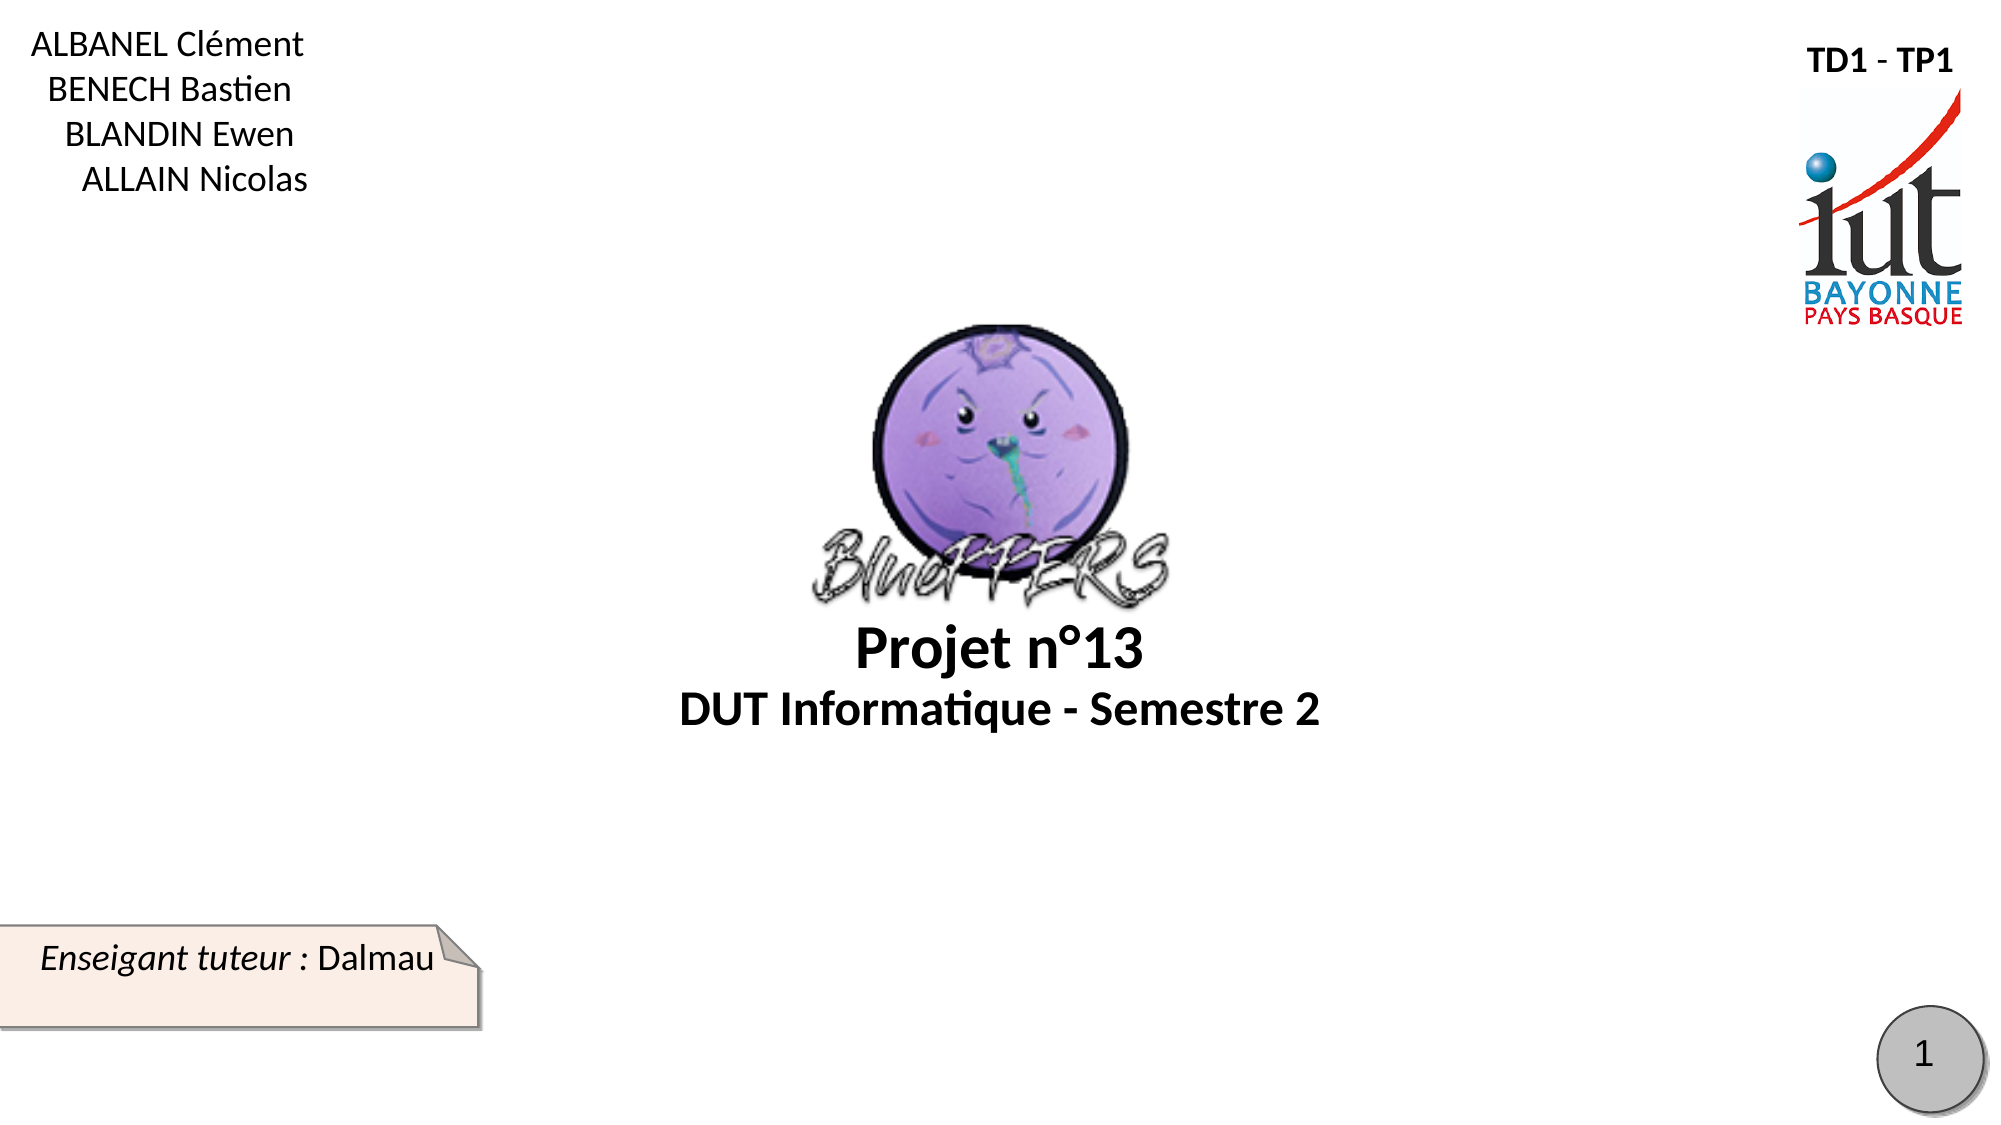

ALBANEL Clément
 BENECH Bastien
 BLANDIN Ewen
 ALLAIN Nicolas
TD1 - TP1
Projet n°13
DUT Informatique - Semestre 2
Enseigant tuteur : Dalmau